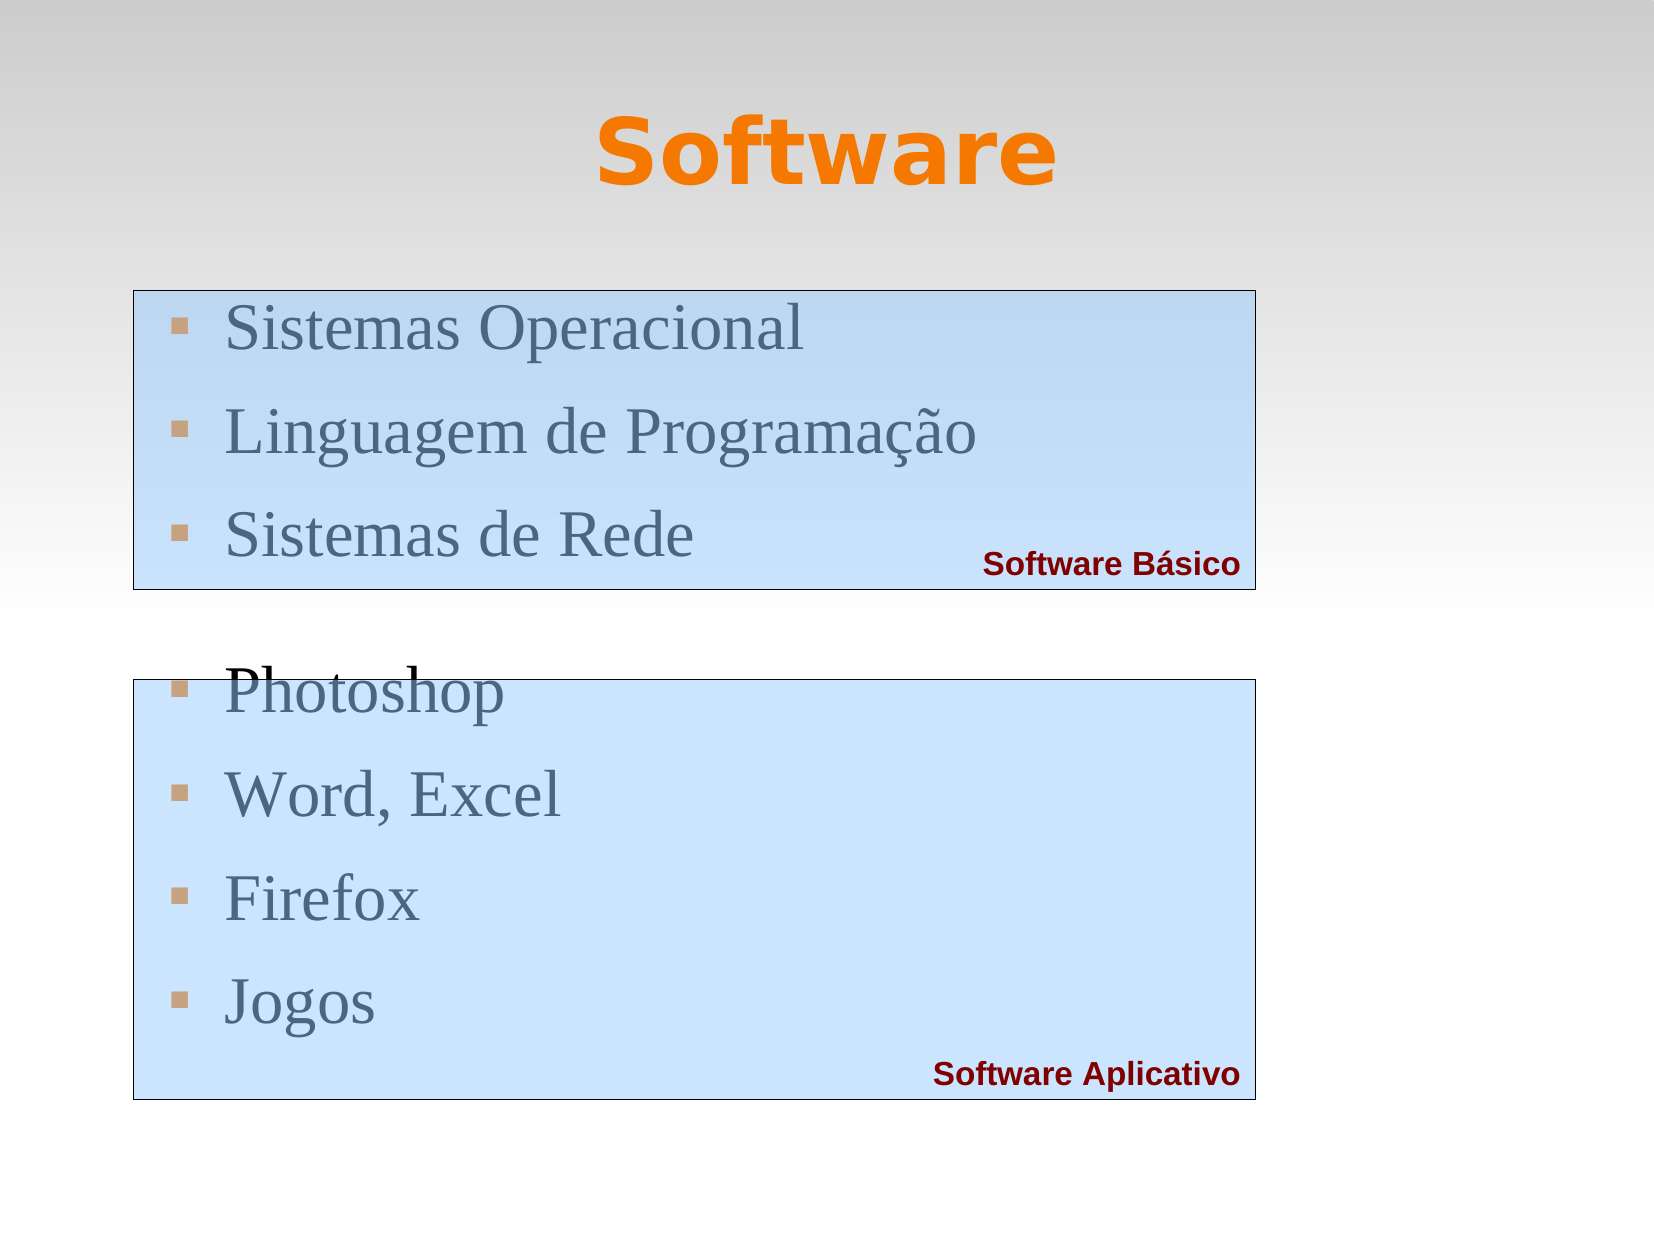

# Software
Sistemas Operacional
Linguagem de Programação
Sistemas de Rede
Photoshop
Word, Excel
Firefox
Jogos
Software Básico
Software Aplicativo